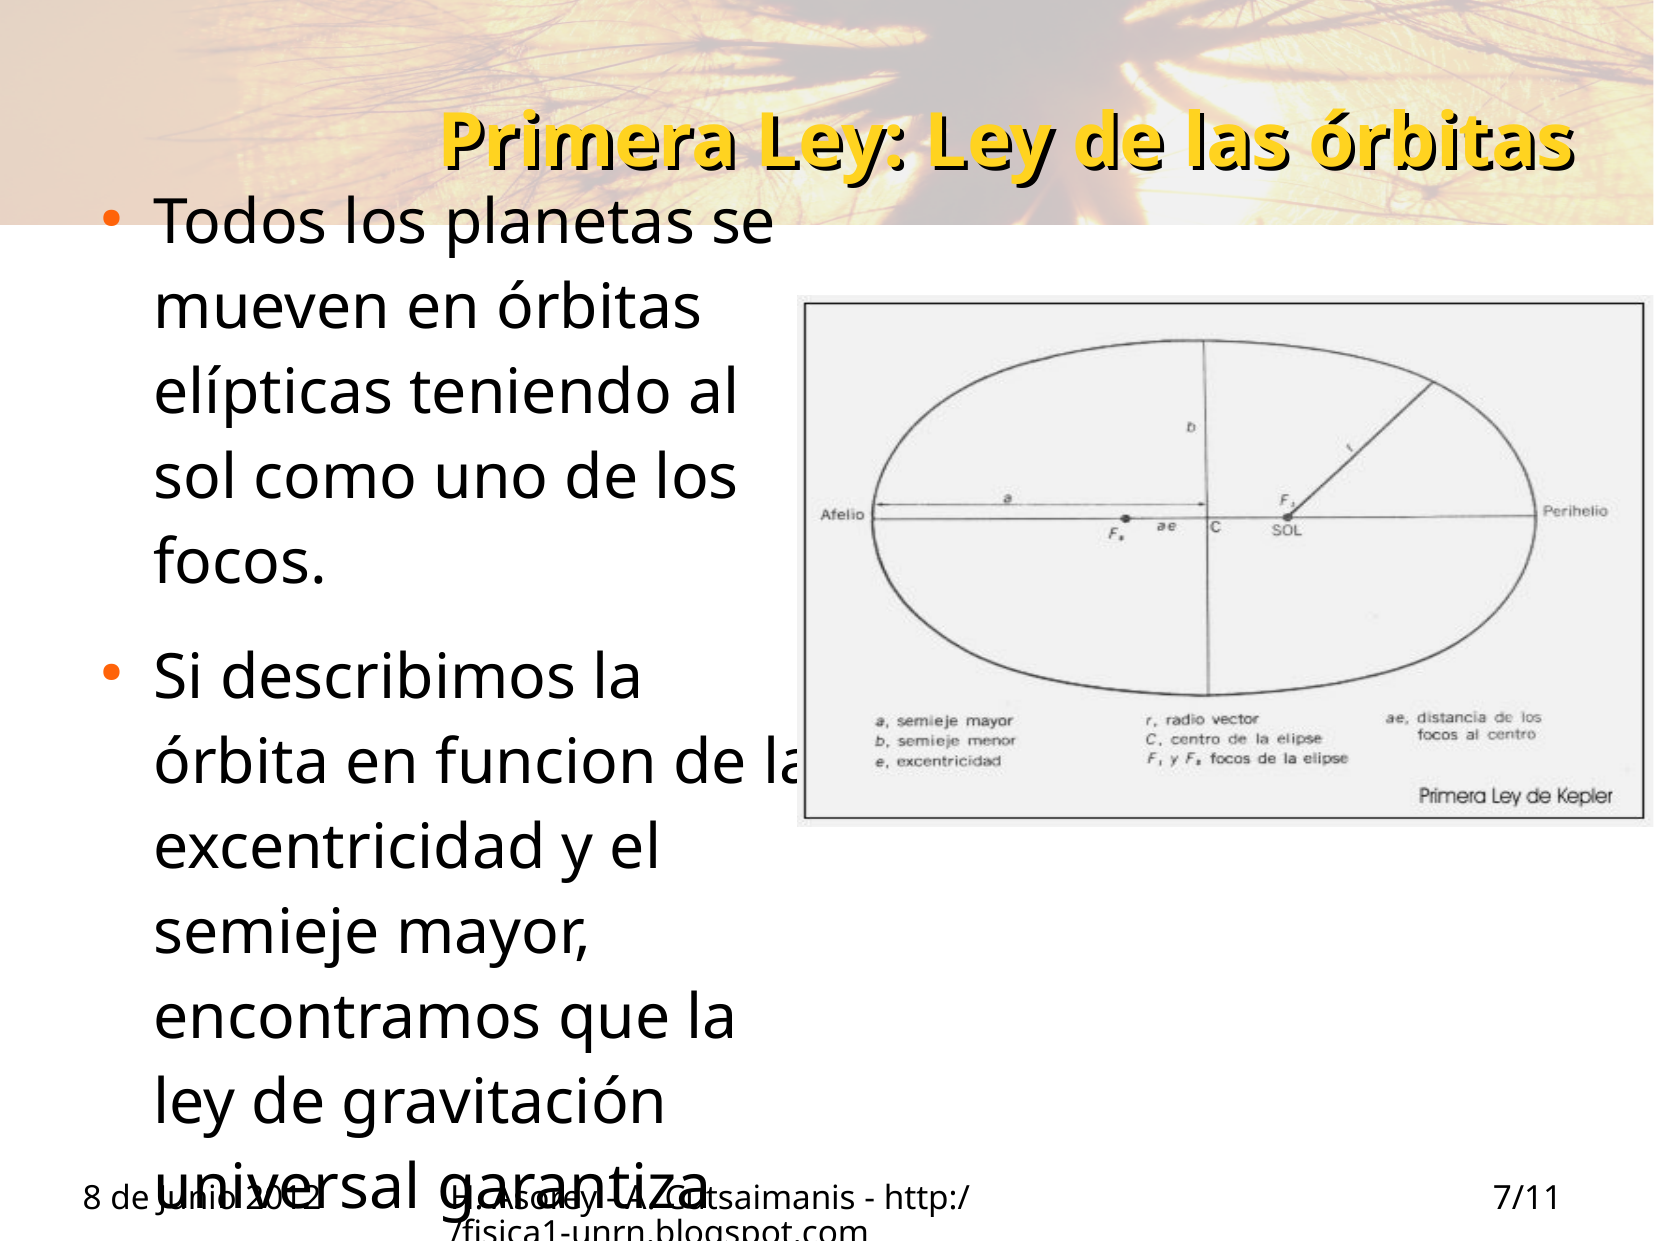

# Primera Ley: Ley de las órbitas
Todos los planetas se mueven en órbitas elípticas teniendo al sol como uno de los focos.
Si describimos la órbita en funcion de la excentricidad y el semieje mayor, encontramos que la ley de gravitación universal garantiza que las órbitas de los planetas son elípticas.
8 de Junio 2012
H. Asorey - A. Cutsaimanis - http://fisica1-unrn.blogspot.com
7